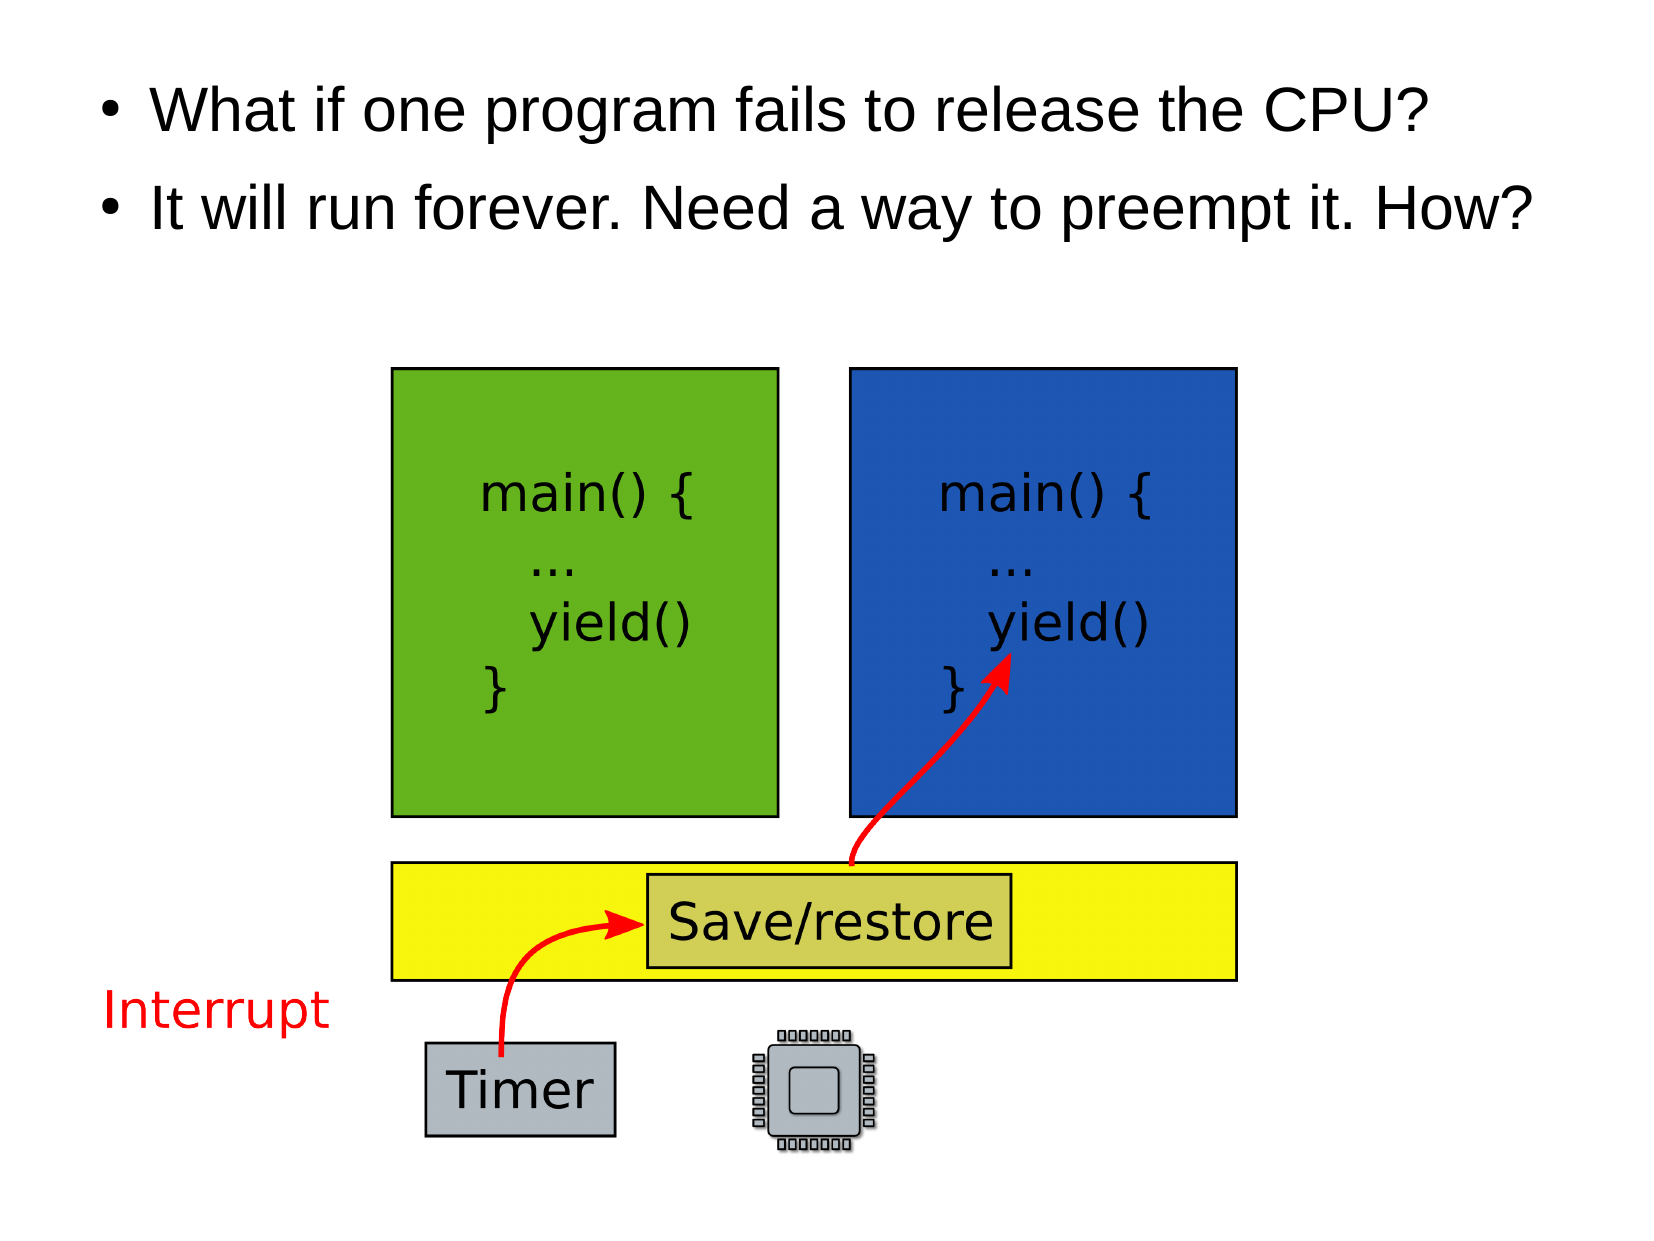

# What if one program fails to release the CPU?
It will run forever. Need a way to preempt it. How?